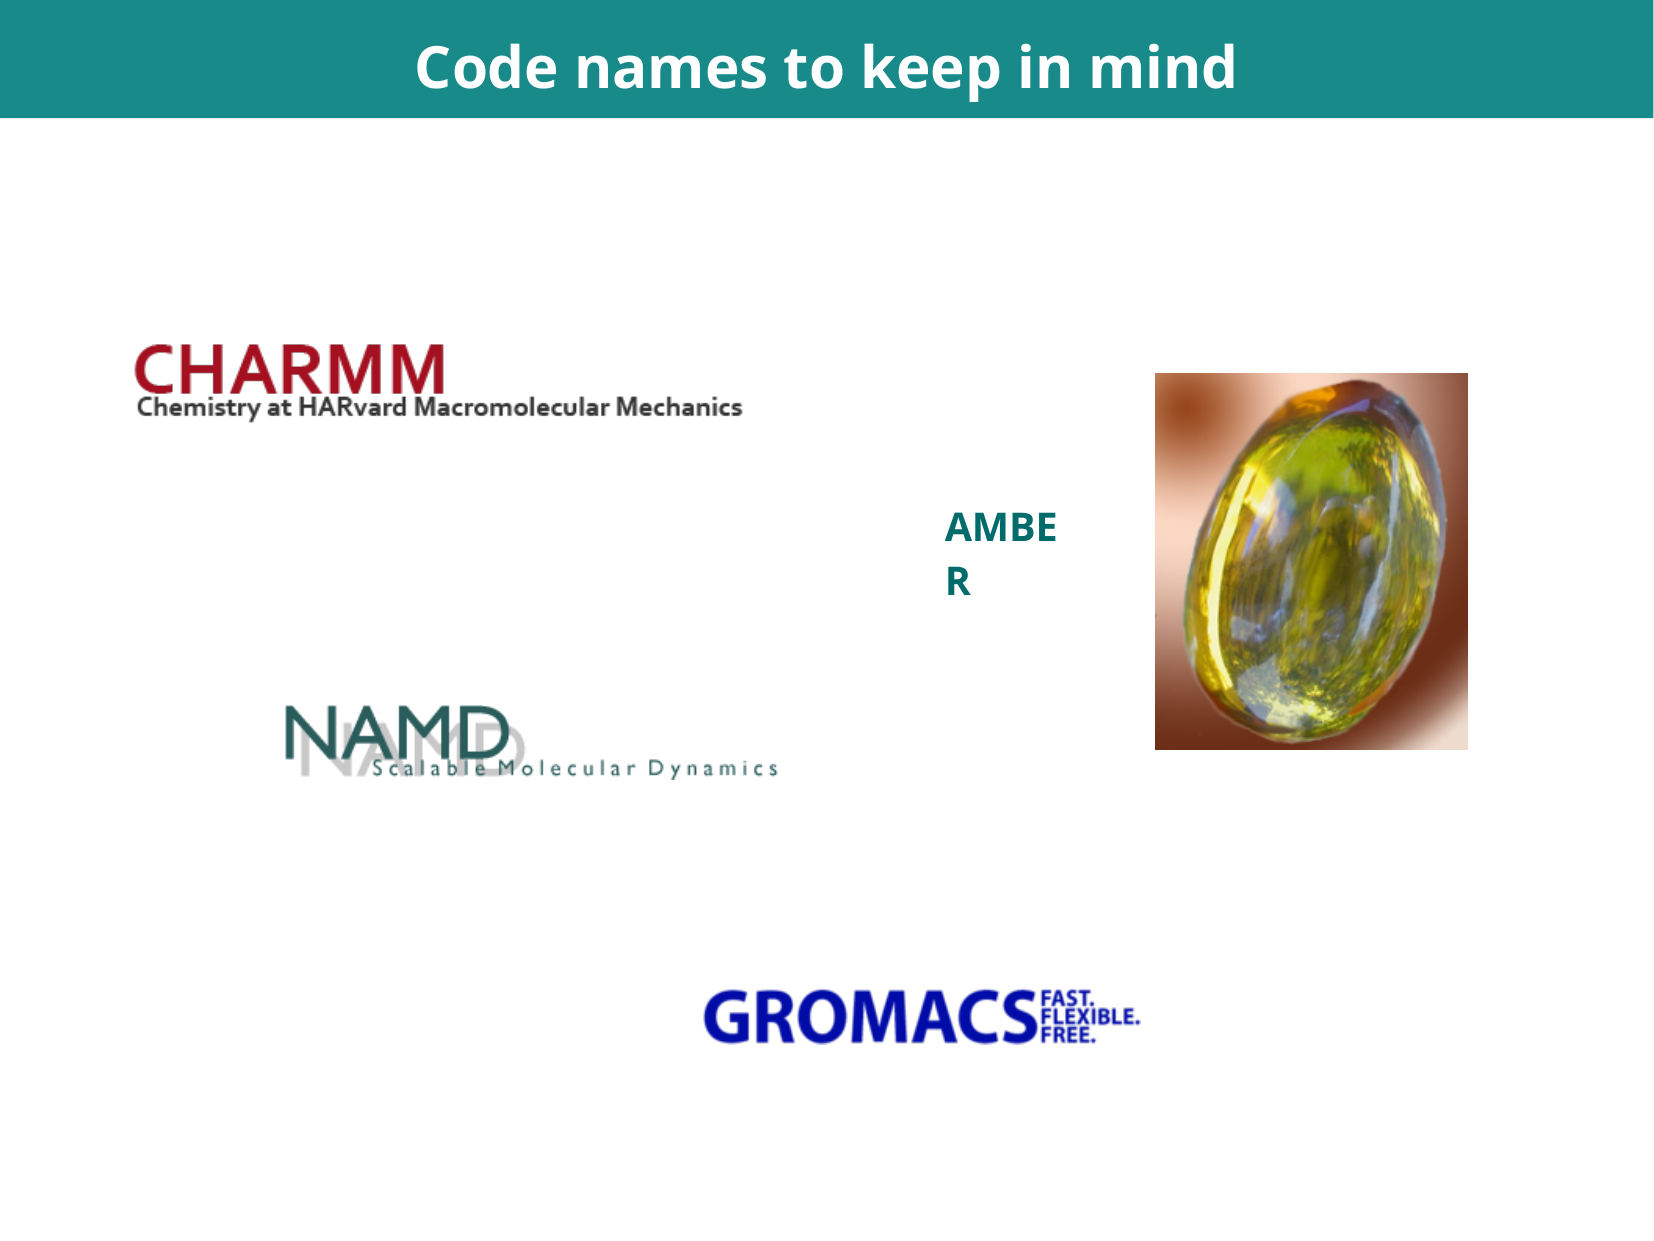

Code names to keep in mind
AMBER